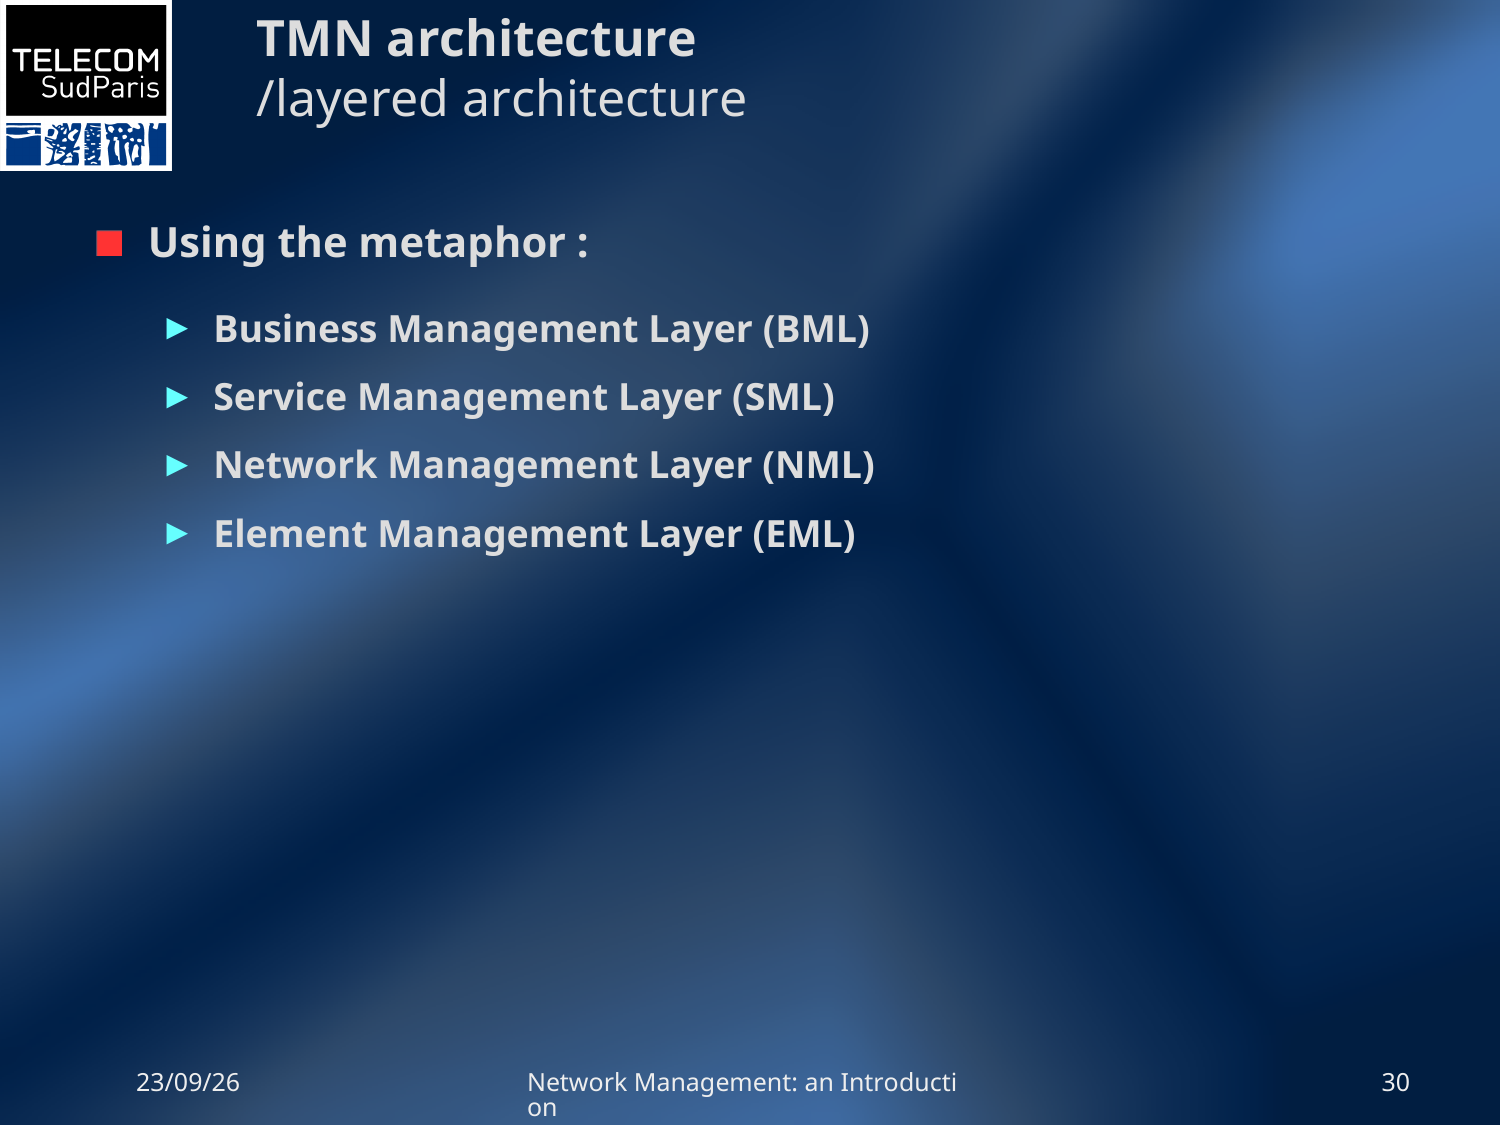

# TMN architecture /layered architecture
Using the metaphor :
Business Management Layer (BML)
Service Management Layer (SML)
Network Management Layer (NML)
Element Management Layer (EML)
Network Management: an Introduction
30